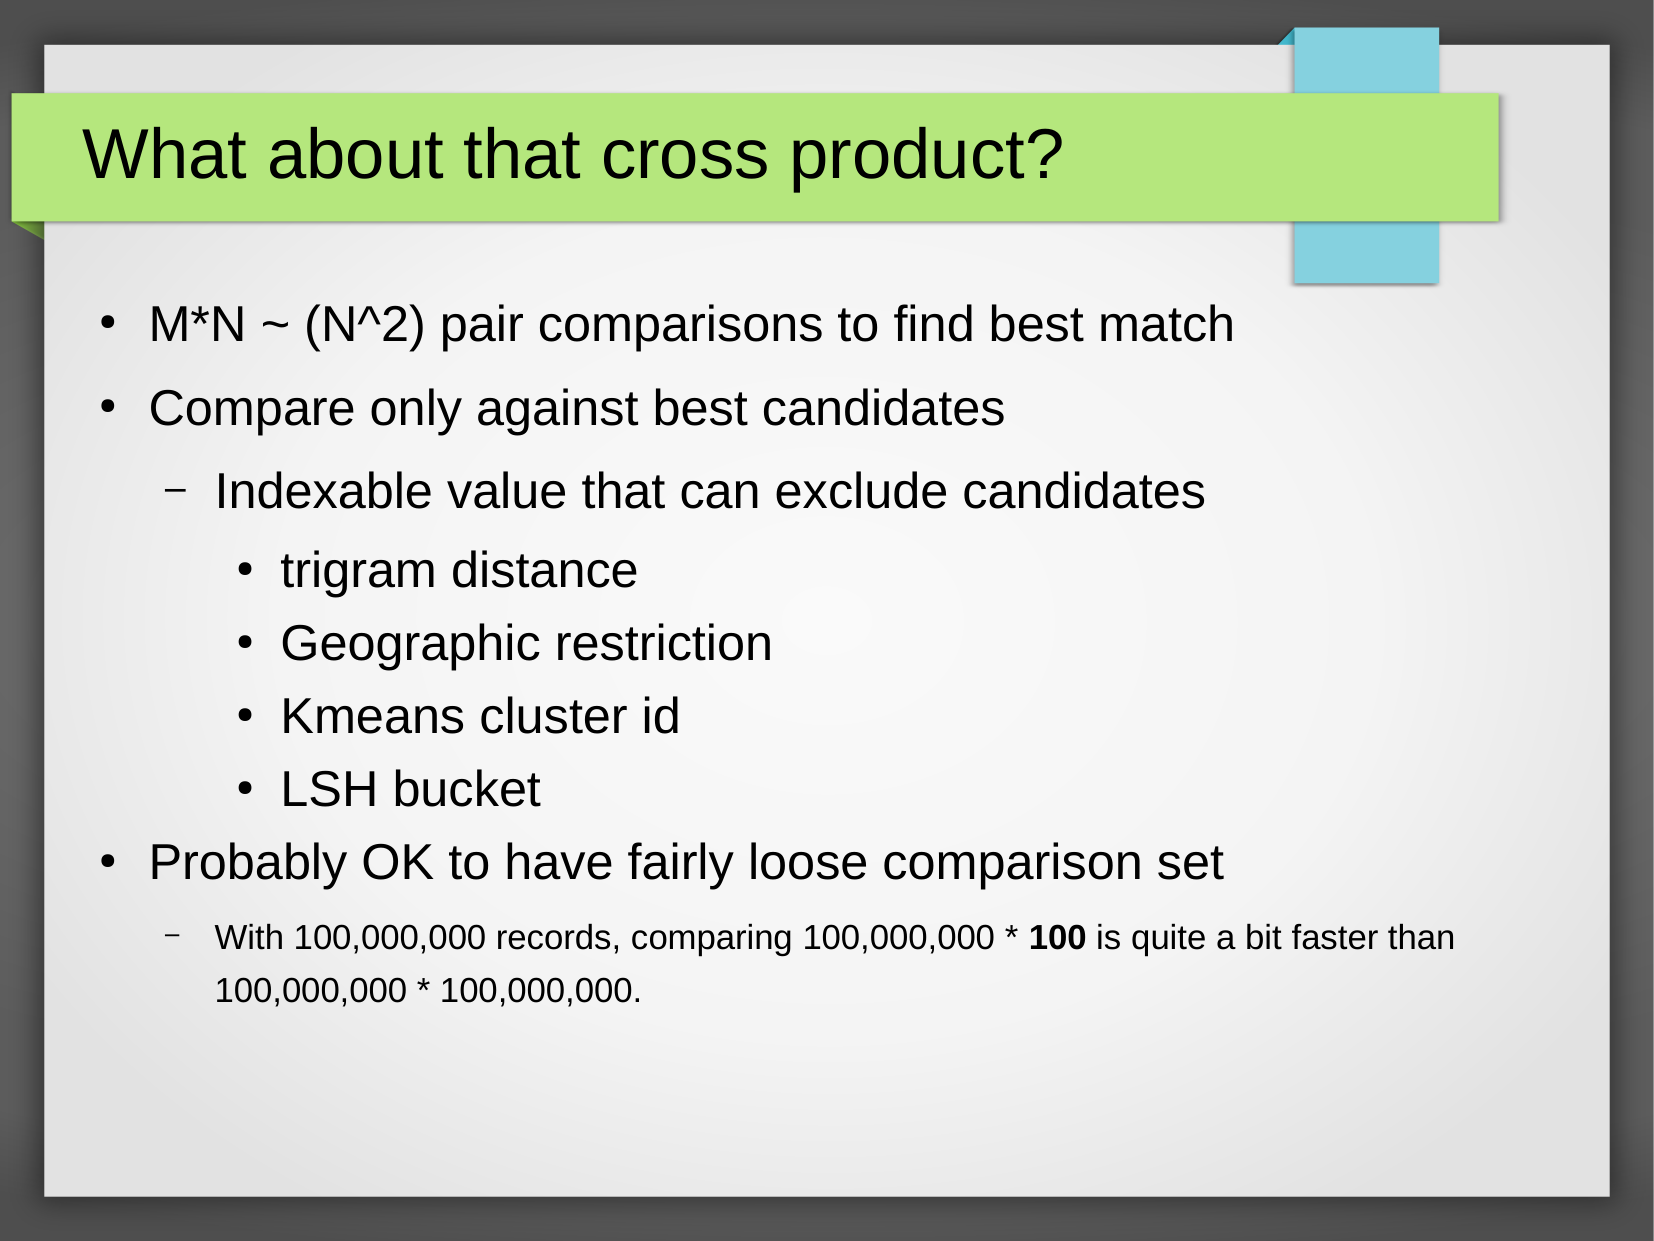

# What about that cross product?
M*N ~ (N^2) pair comparisons to find best match
Compare only against best candidates
Indexable value that can exclude candidates
trigram distance
Geographic restriction
Kmeans cluster id
LSH bucket
Probably OK to have fairly loose comparison set
With 100,000,000 records, comparing 100,000,000 * 100 is quite a bit faster than 100,000,000 * 100,000,000.